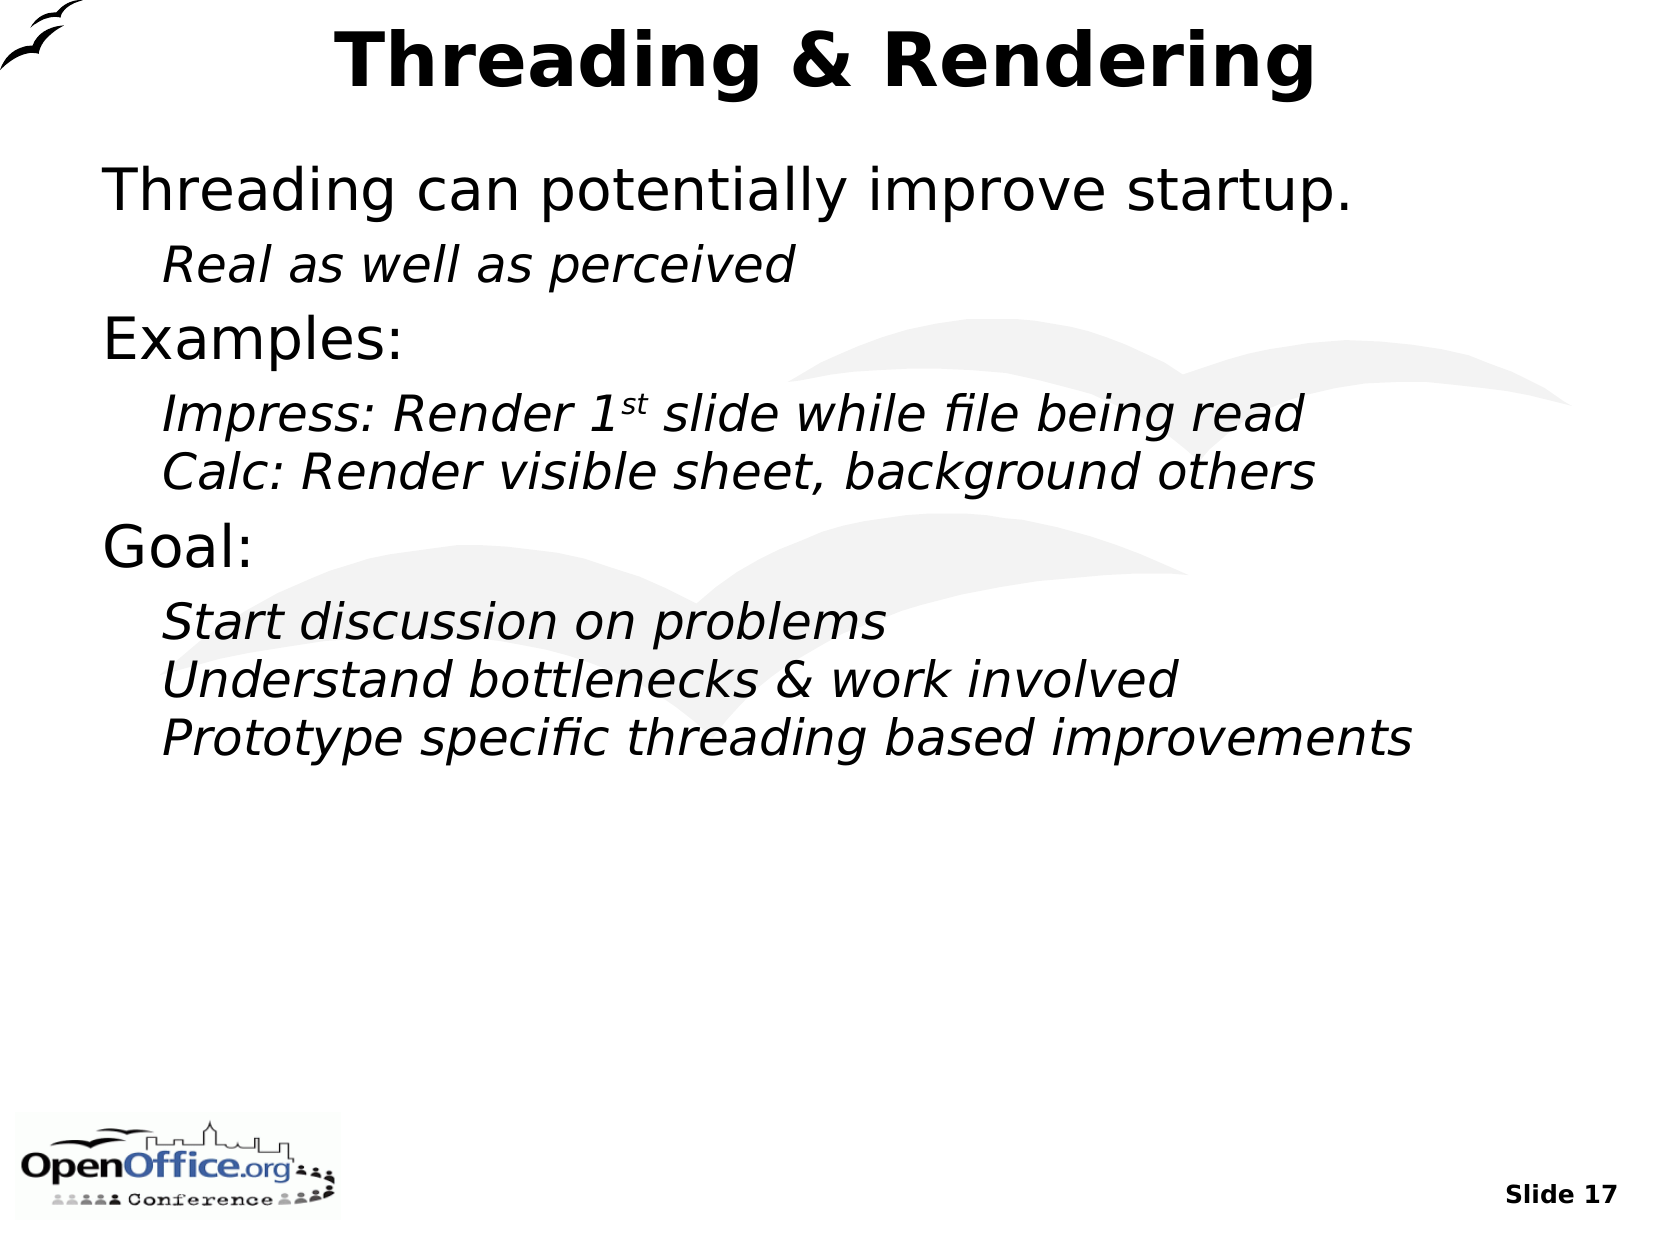

# Threading & Rendering
Threading can potentially improve startup.
Real as well as perceived
Examples:
Impress: Render 1st slide while file being read
Calc: Render visible sheet, background others
Goal:
Start discussion on problems
Understand bottlenecks & work involved
Prototype specific threading based improvements